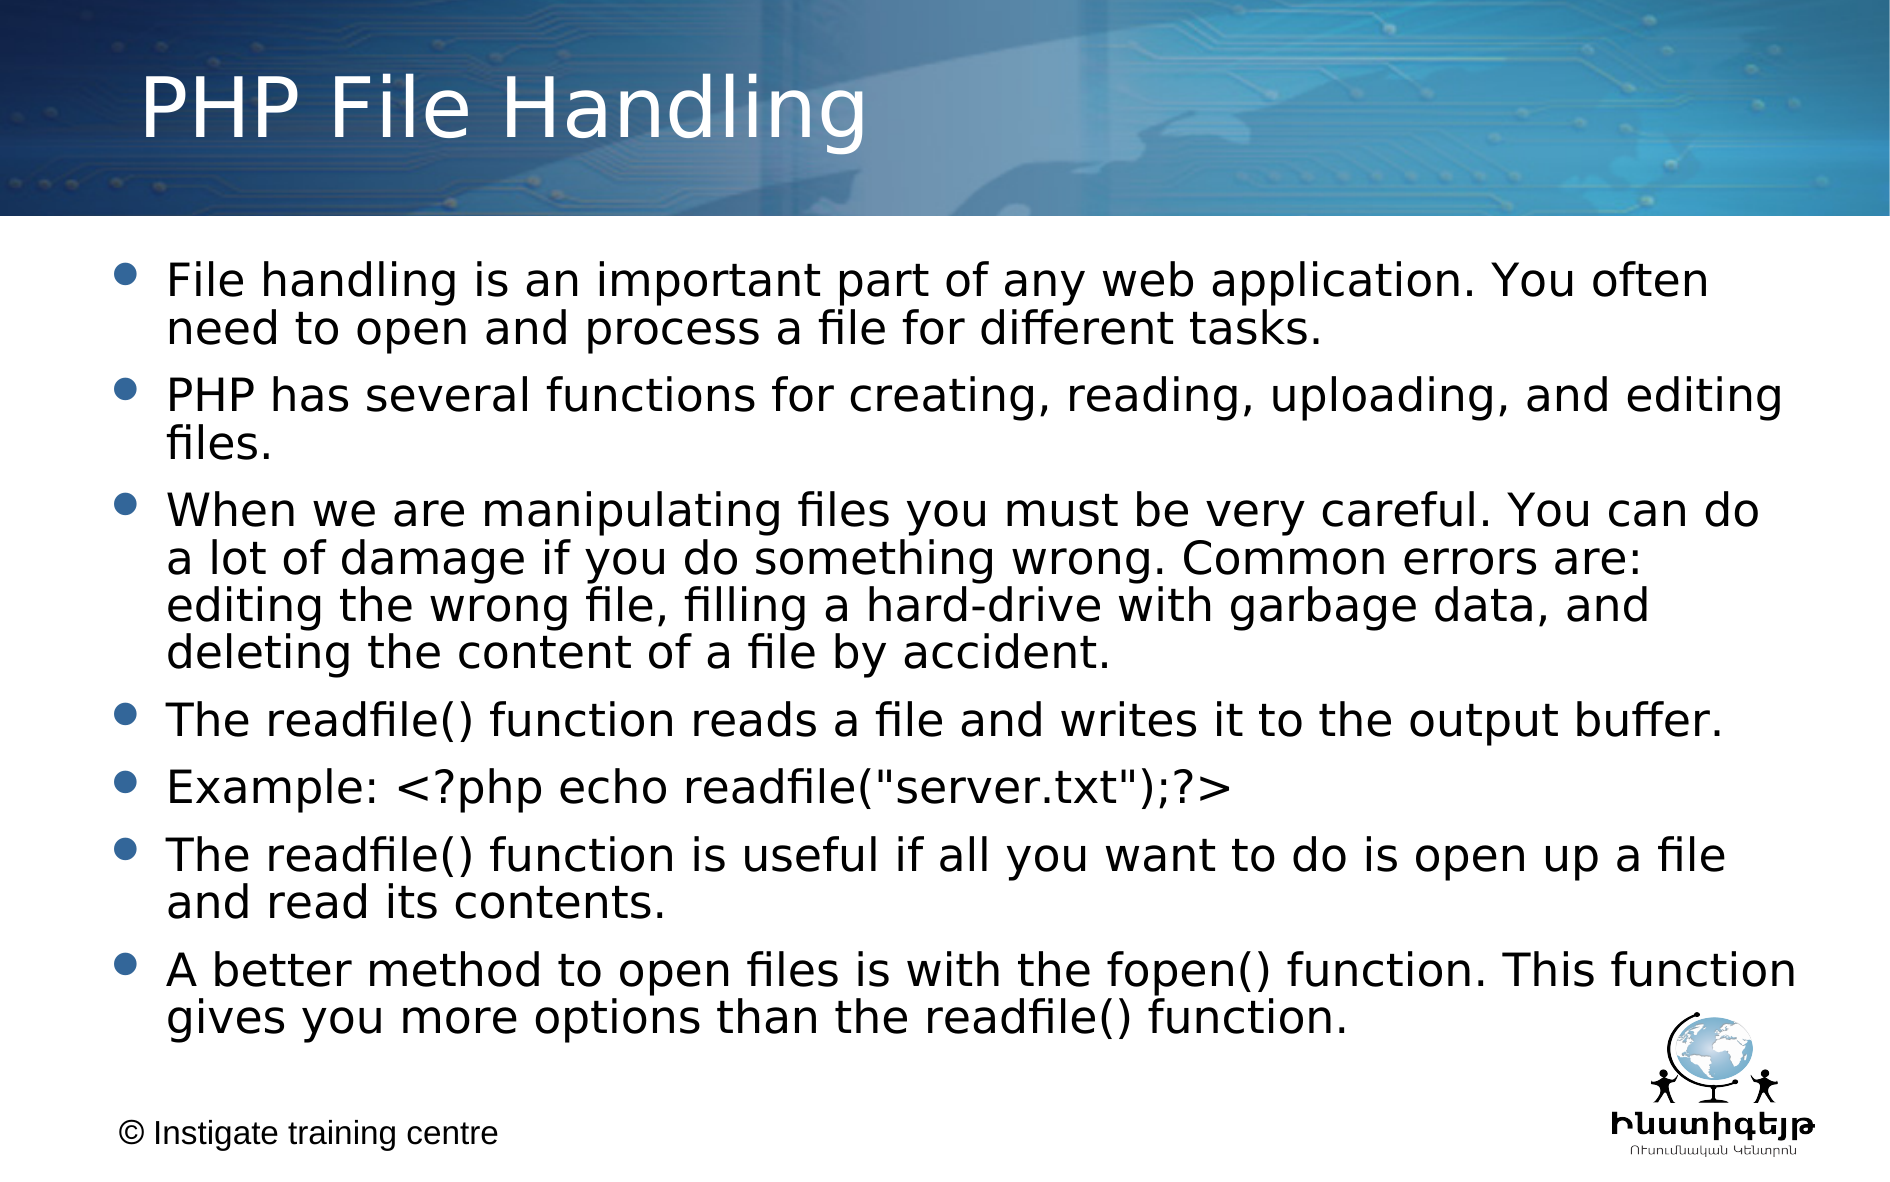

PHP File Handling
# File handling is an important part of any web application. You often need to open and process a file for different tasks.
PHP has several functions for creating, reading, uploading, and editing files.
When we are manipulating files you must be very careful. You can do a lot of damage if you do something wrong. Common errors are: editing the wrong file, filling a hard-drive with garbage data, and deleting the content of a file by accident.
The readfile() function reads a file and writes it to the output buffer.
Example: <?php echo readfile("server.txt");?>
The readfile() function is useful if all you want to do is open up a file and read its contents.
A better method to open files is with the fopen() function. This function gives you more options than the readfile() function.